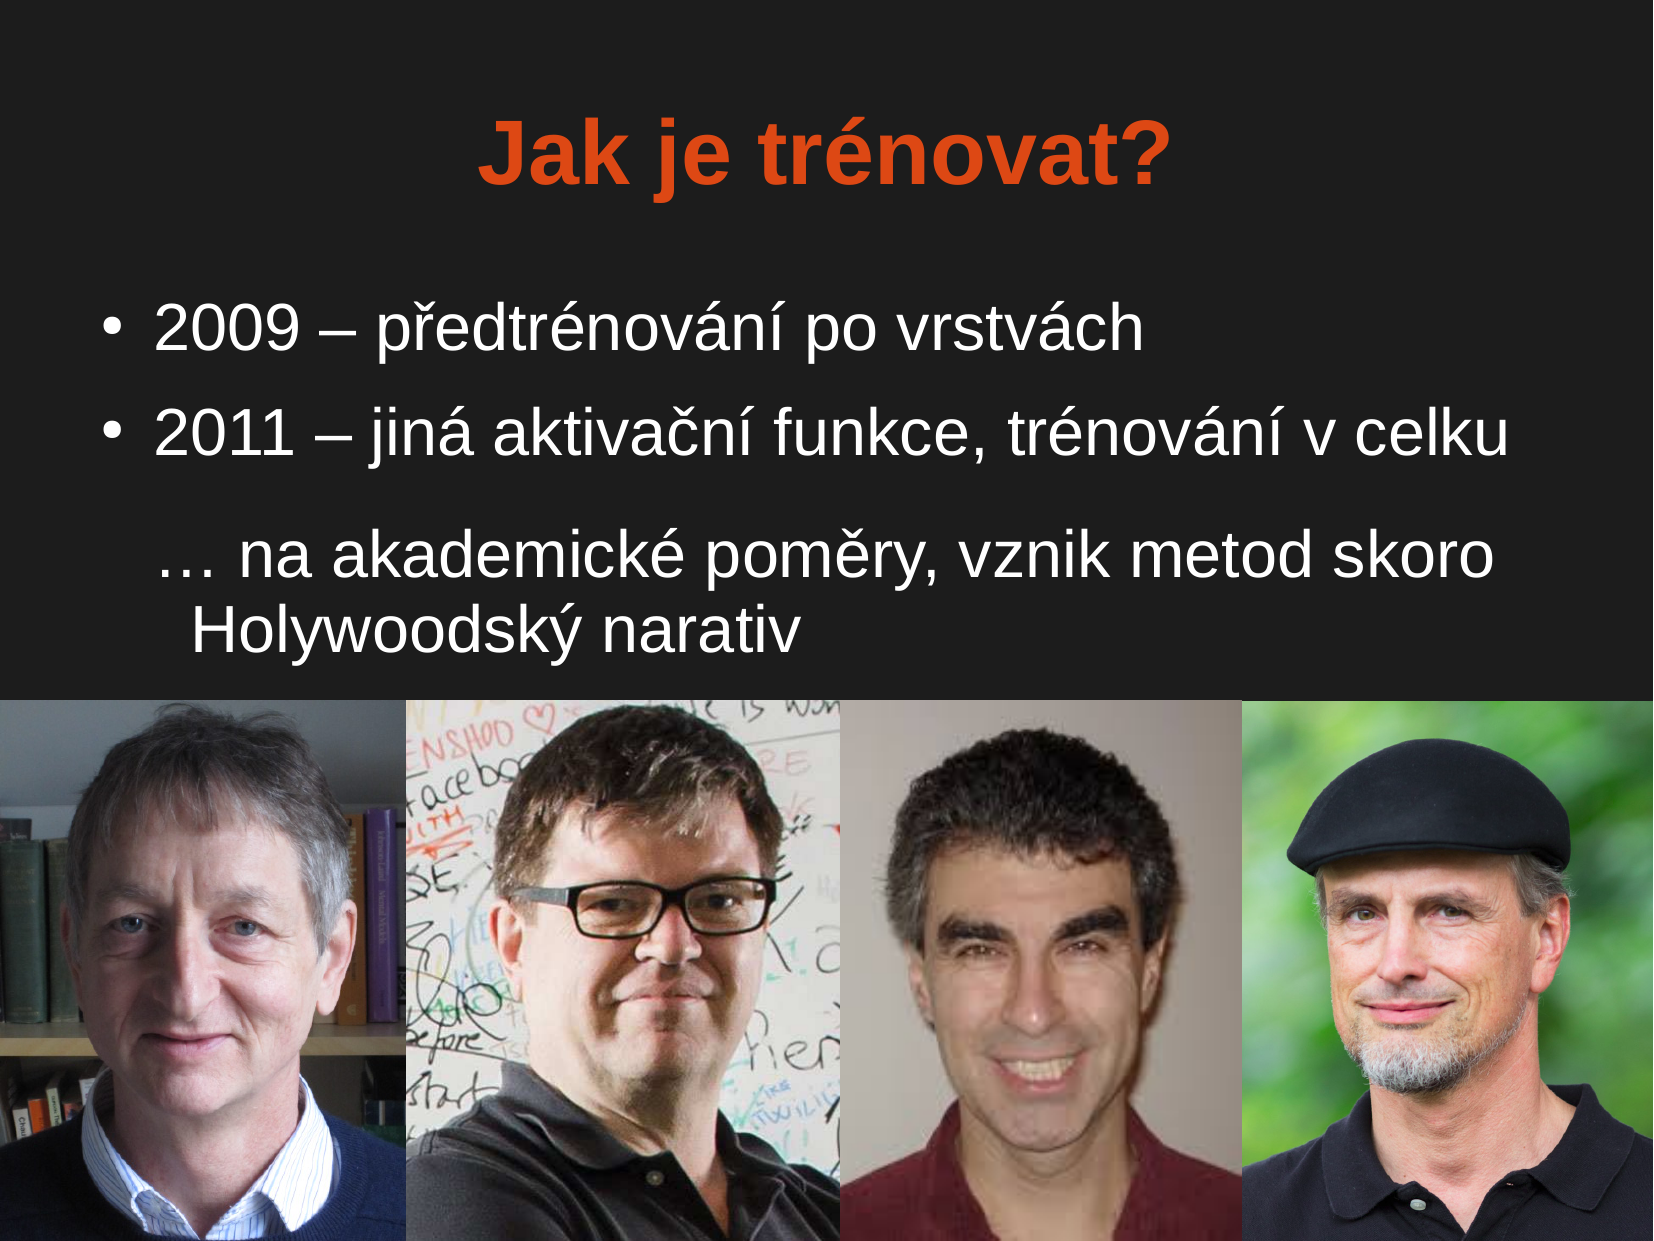

# Jak je trénovat?
2009 – předtrénování po vrstvách
2011 – jiná aktivační funkce, trénování v celku
… na akademické poměry, vznik metod skoro
 Holywoodský narativ